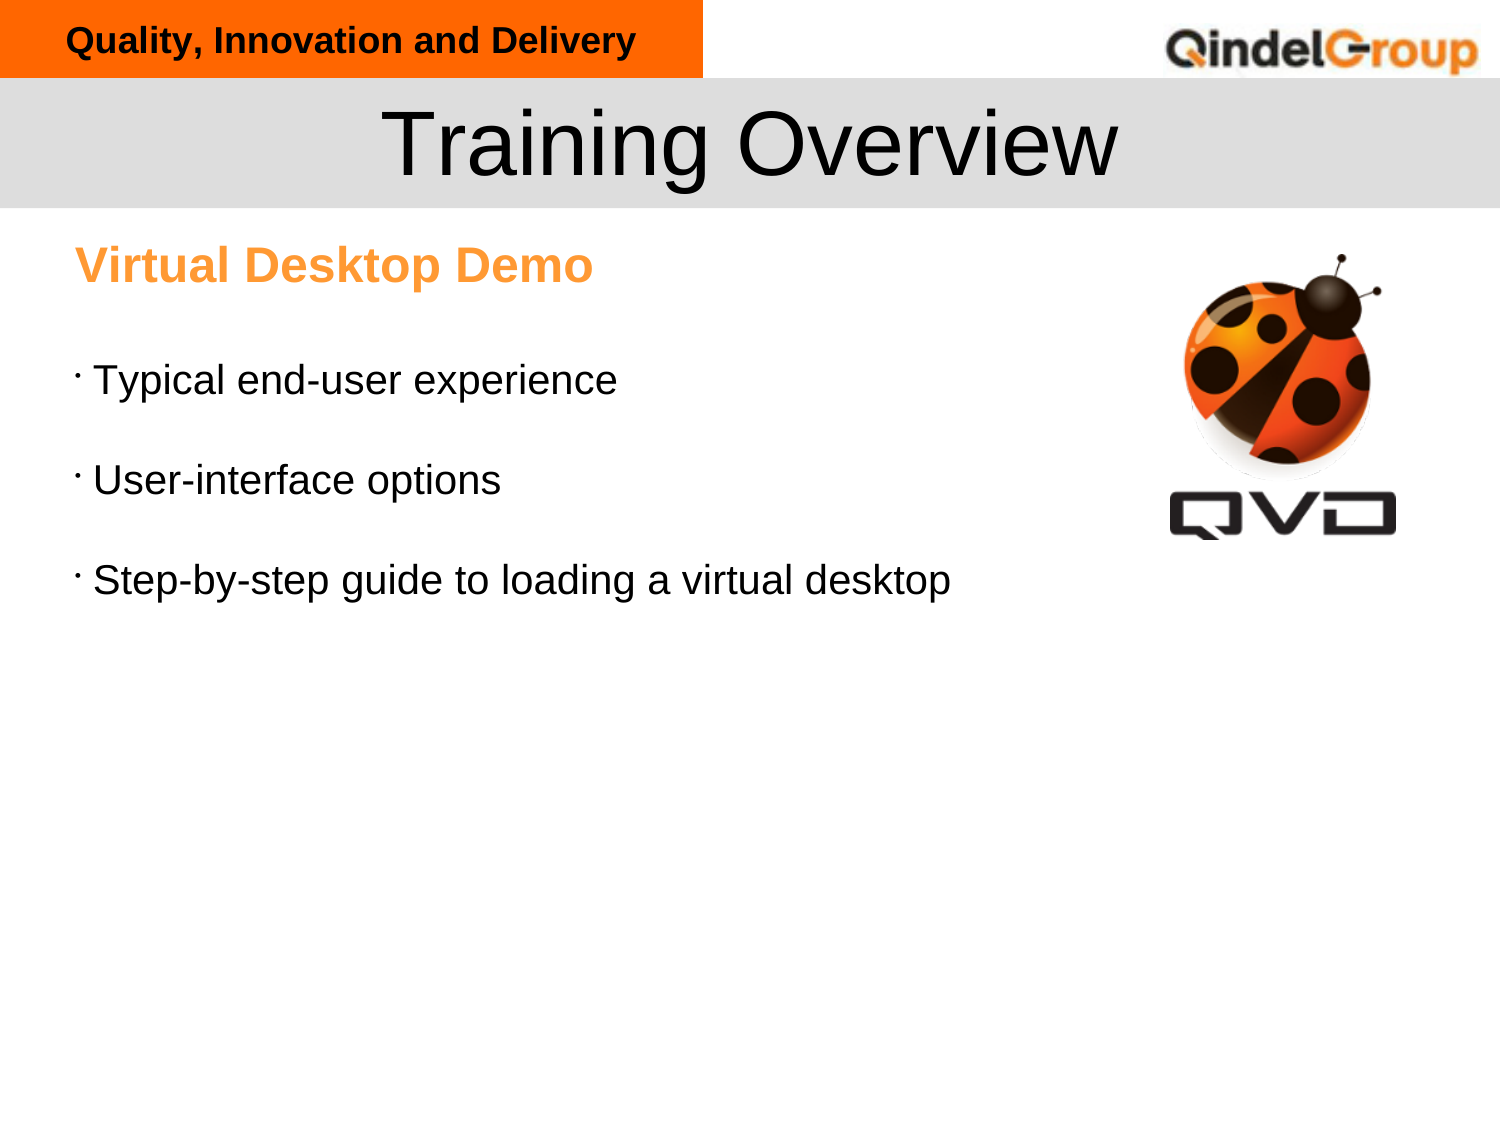

# Training Overview
Virtual Desktop Demo
 Typical end-user experience
 User-interface options
 Step-by-step guide to loading a virtual desktop